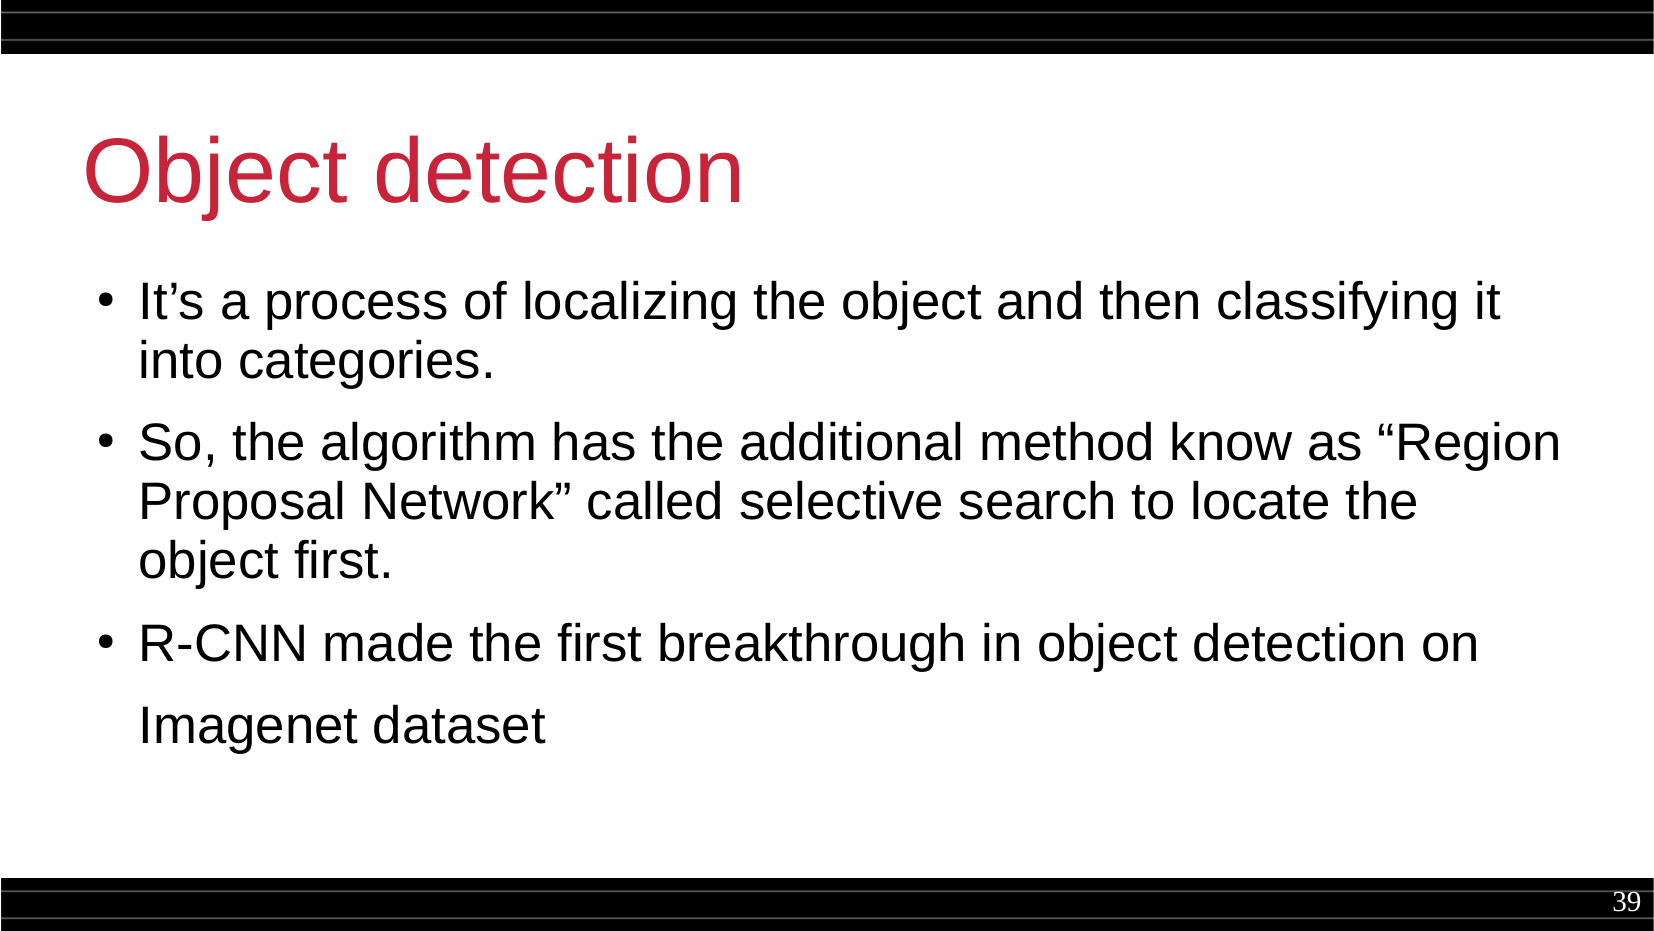

# Object detection
It’s a process of localizing the object and then classifying it into categories.
So, the algorithm has the additional method know as “Region Proposal Network” called selective search to locate the object first.
R-CNN made the first breakthrough in object detection on
Imagenet dataset